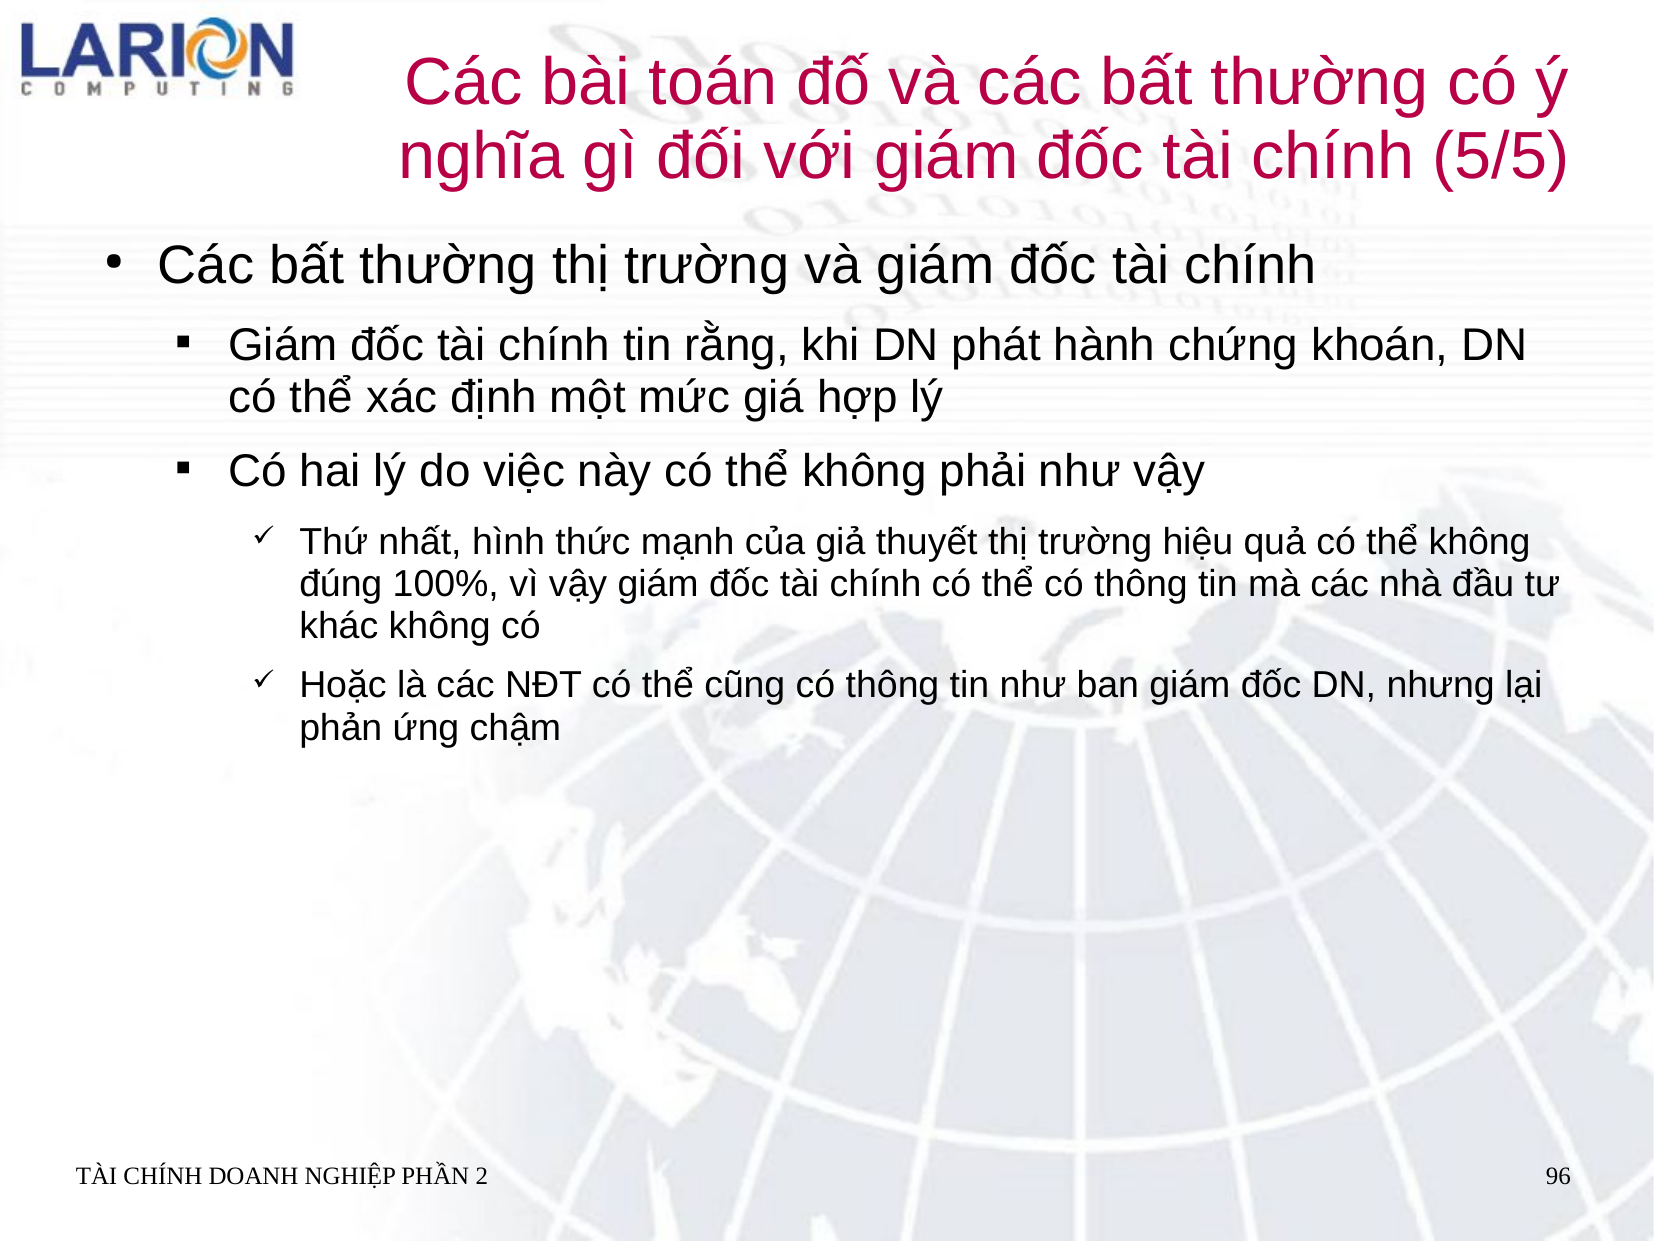

# Các bài toán đố và các bất thường có ý nghĩa gì đối với giám đốc tài chính (5/5)
Các bất thường thị trường và giám đốc tài chính
Giám đốc tài chính tin rằng, khi DN phát hành chứng khoán, DN có thể xác định một mức giá hợp lý
Có hai lý do việc này có thể không phải như vậy
Thứ nhất, hình thức mạnh của giả thuyết thị trường hiệu quả có thể không đúng 100%, vì vậy giám đốc tài chính có thể có thông tin mà các nhà đầu tư khác không có
Hoặc là các NĐT có thể cũng có thông tin như ban giám đốc DN, nhưng lại phản ứng chậm
TÀI CHÍNH DOANH NGHIỆP PHẦN 2
96